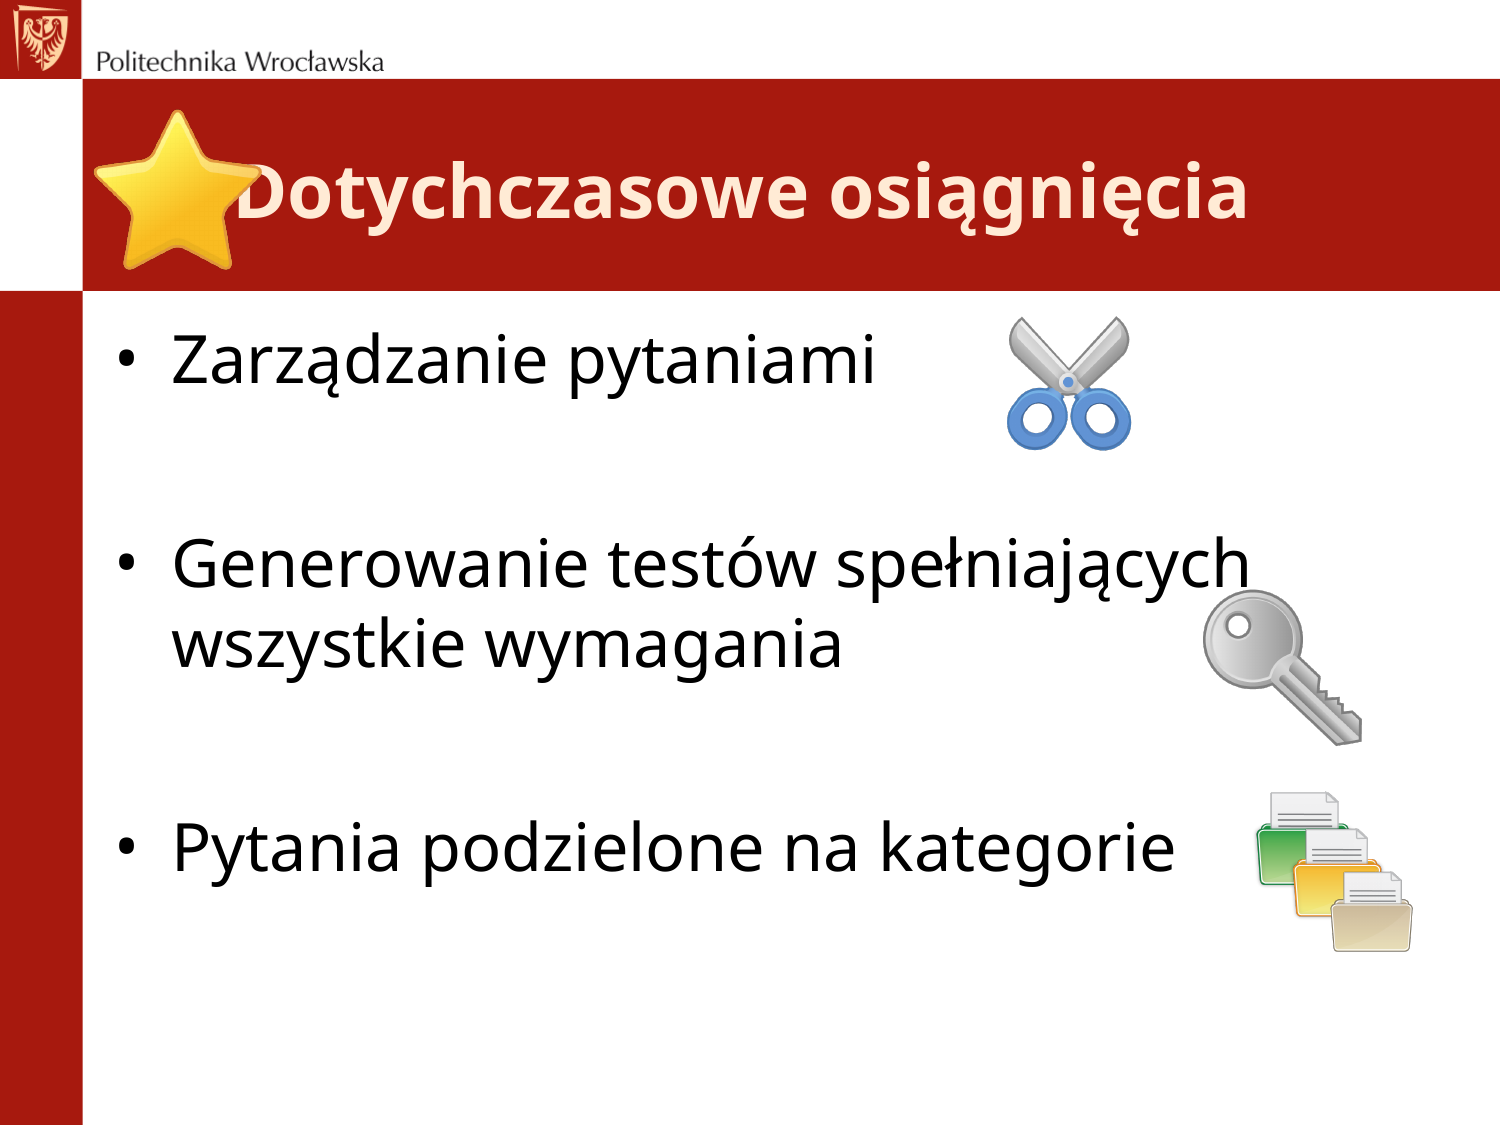

# Dotychczasowe osiągnięcia
Zarządzanie pytaniami
Generowanie testów spełniających wszystkie wymagania
Pytania podzielone na kategorie